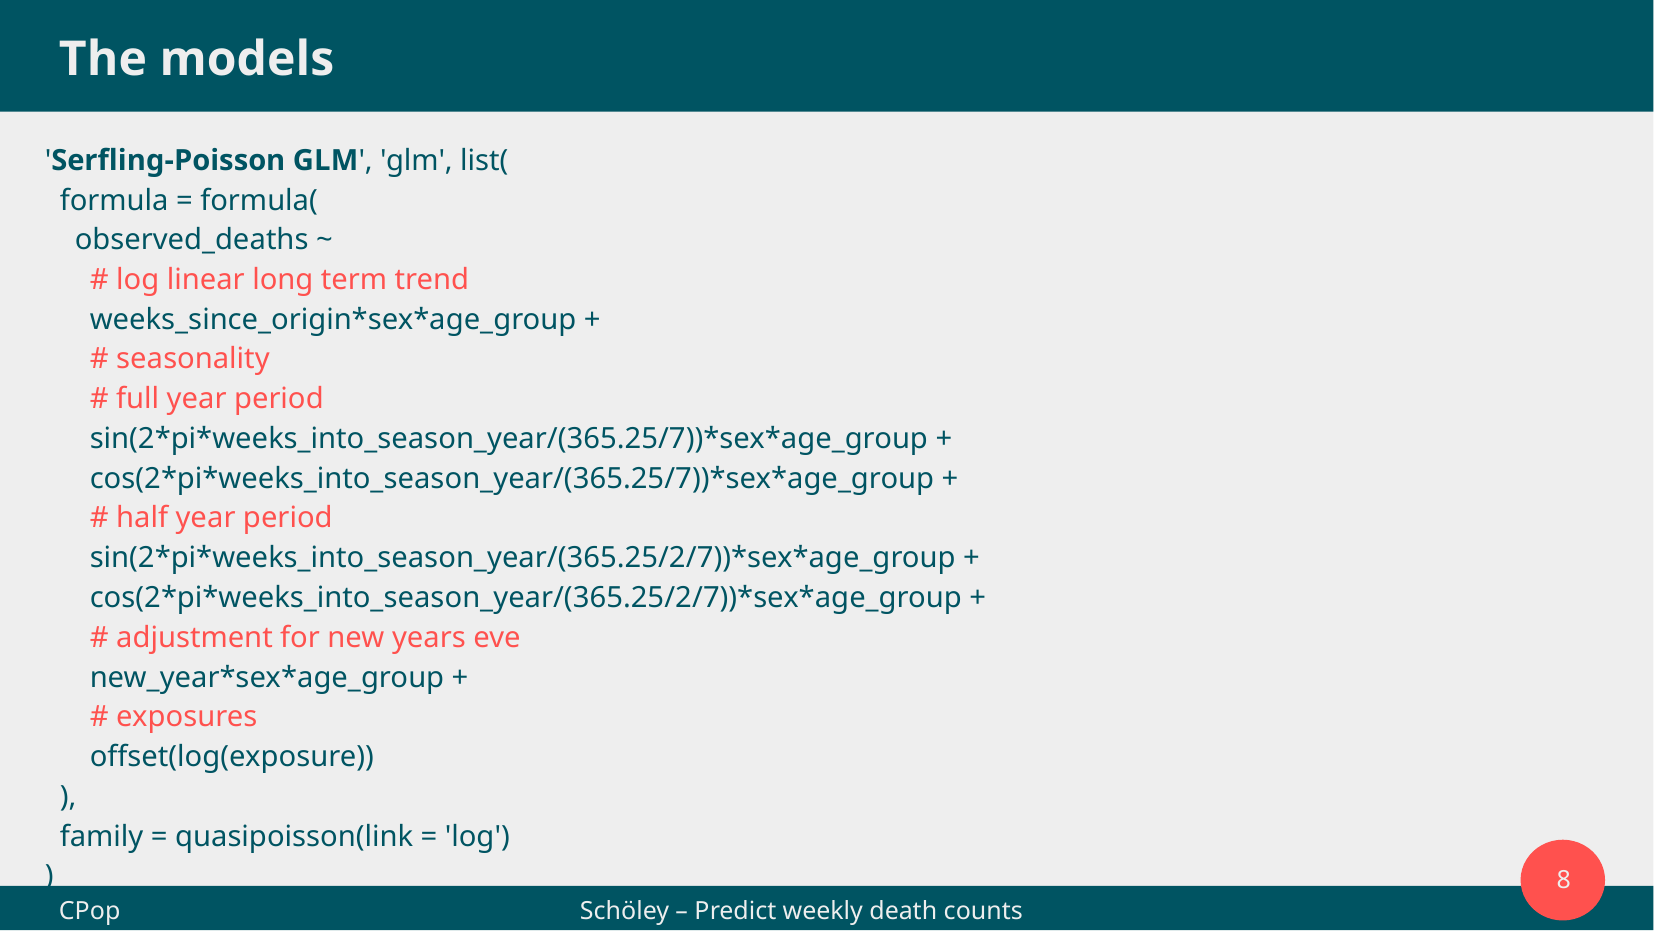

# The models
 'Serfling-Poisson GLM', 'glm', list(
 formula = formula(
 observed_deaths ~
 # log linear long term trend
 weeks_since_origin*sex*age_group +
 # seasonality
 # full year period
 sin(2*pi*weeks_into_season_year/(365.25/7))*sex*age_group +
 cos(2*pi*weeks_into_season_year/(365.25/7))*sex*age_group +
 # half year period
 sin(2*pi*weeks_into_season_year/(365.25/2/7))*sex*age_group +
 cos(2*pi*weeks_into_season_year/(365.25/2/7))*sex*age_group +
 # adjustment for new years eve
 new_year*sex*age_group +
 # exposures
 offset(log(exposure))
 ),
 family = quasipoisson(link = 'log')
 )
8
CPop
Schöley – Predict weekly death counts